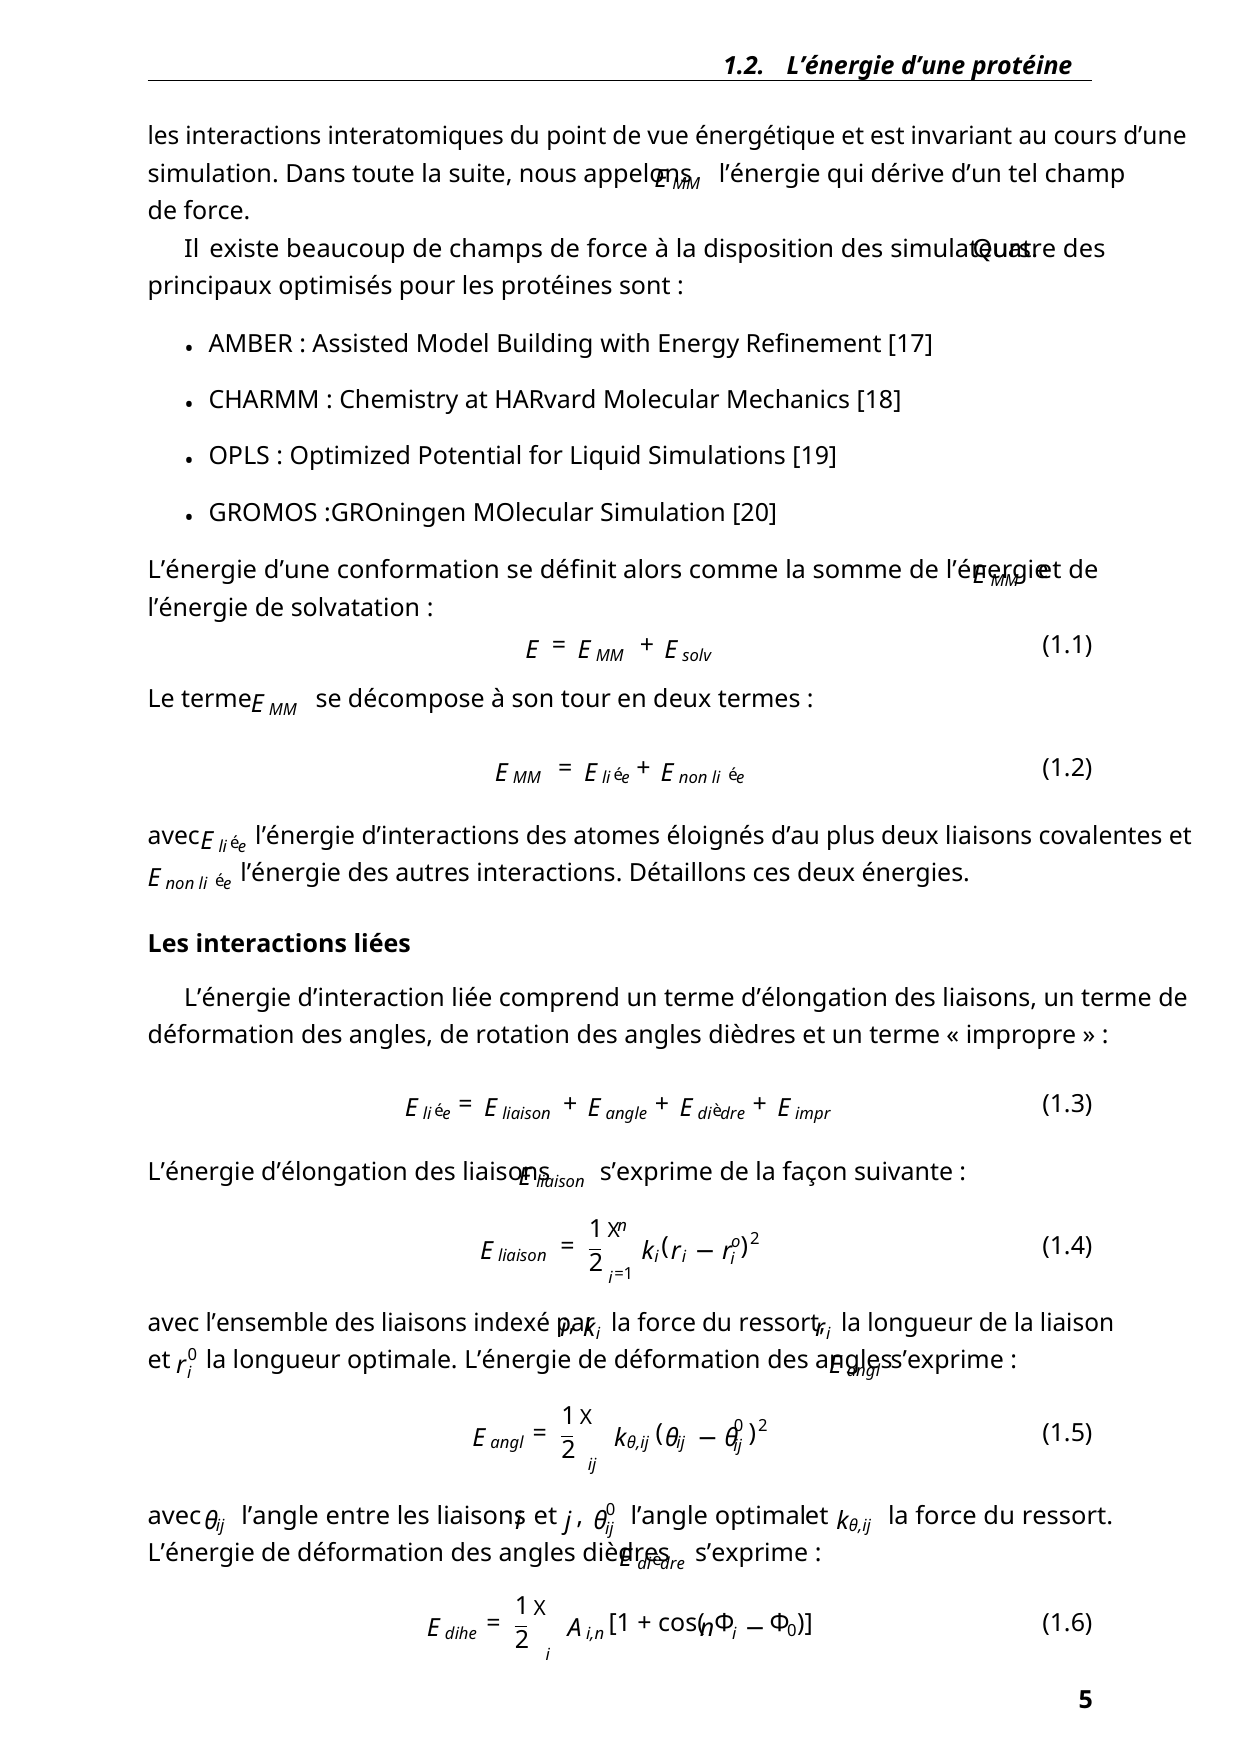

1.2.
L’énergie d’une protéine
les interactions interatomiques du point de vue énergétique et est invariant au cours d’une
simulation. Dans toute la suite, nous appelons
l’énergie qui dérive d’un tel champ
E
MM
de force.
Il
existe beaucoup de champs de force à la disposition des simulateurs.
Quatre des
principaux optimisés pour les protéines sont :
AMBER : Assisted Model Building with Energy Refinement [17]
•
CHARMM : Chemistry at HARvard Molecular Mechanics [18]
•
OPLS : Optimized Potential for Liquid Simulations [19]
•
GROMOS :GROningen MOlecular Simulation [20]
•
L’énergie d’une conformation se définit alors comme la somme de l’énergie
et de
E
MM
l’énergie de solvatation :
=
+
(1.1)
E
E
E
MM
solv
Le terme
se décompose à son tour en deux termes :
E
MM
=
+
(1.2)
E
E
E
é
é
MM
li
e
non li
e
avec
l’énergie d’interactions des atomes éloignés d’au plus deux liaisons covalentes et
E
é
li
e
l’énergie des autres interactions. Détaillons ces deux énergies.
E
é
non li
e
Les interactions liées
L’énergie d’interaction liée comprend un terme d’élongation des liaisons, un terme de
déformation des angles, de rotation des angles dièdres et un terme « impropre » :
=
+
+
+
(1.3)
E
E
E
E
E
é
è
li
e
liaison
angle
di
dre
impr
L’énergie d’élongation des liaisons
s’exprime de la façon suivante :
E
liaison
1
n
X
2
=
(
)
(1.4)
o
E
k
r
− r
liaison
i
i
2
i
=1
i
avec l’ensemble des liaisons indexé par
,
la force du ressort,
la longueur de la liaison
i
k
r
i
i
et
la longueur optimale. L’énergie de déformation des angles
s’exprime :
0
r
E
angl
i
1
X
0
2
=
(
)
(1.5)
E
k
θ
− θ
angl
θ,ij
ij
2
ij
ij
avec
l’angle entre les liaisons
et
,
l’angle optimal
et
la force du ressort.
0
θ
i
j
θ
k
ij
θ,ij
ij
L’énergie de déformation des angles dièdres
s’exprime :
E
è
di
dre
1
X
=
[1 + cos(
Φ
Φ
)]
(1.6)
E
A
n
−
0
dihe
i,n
i
2
i
5